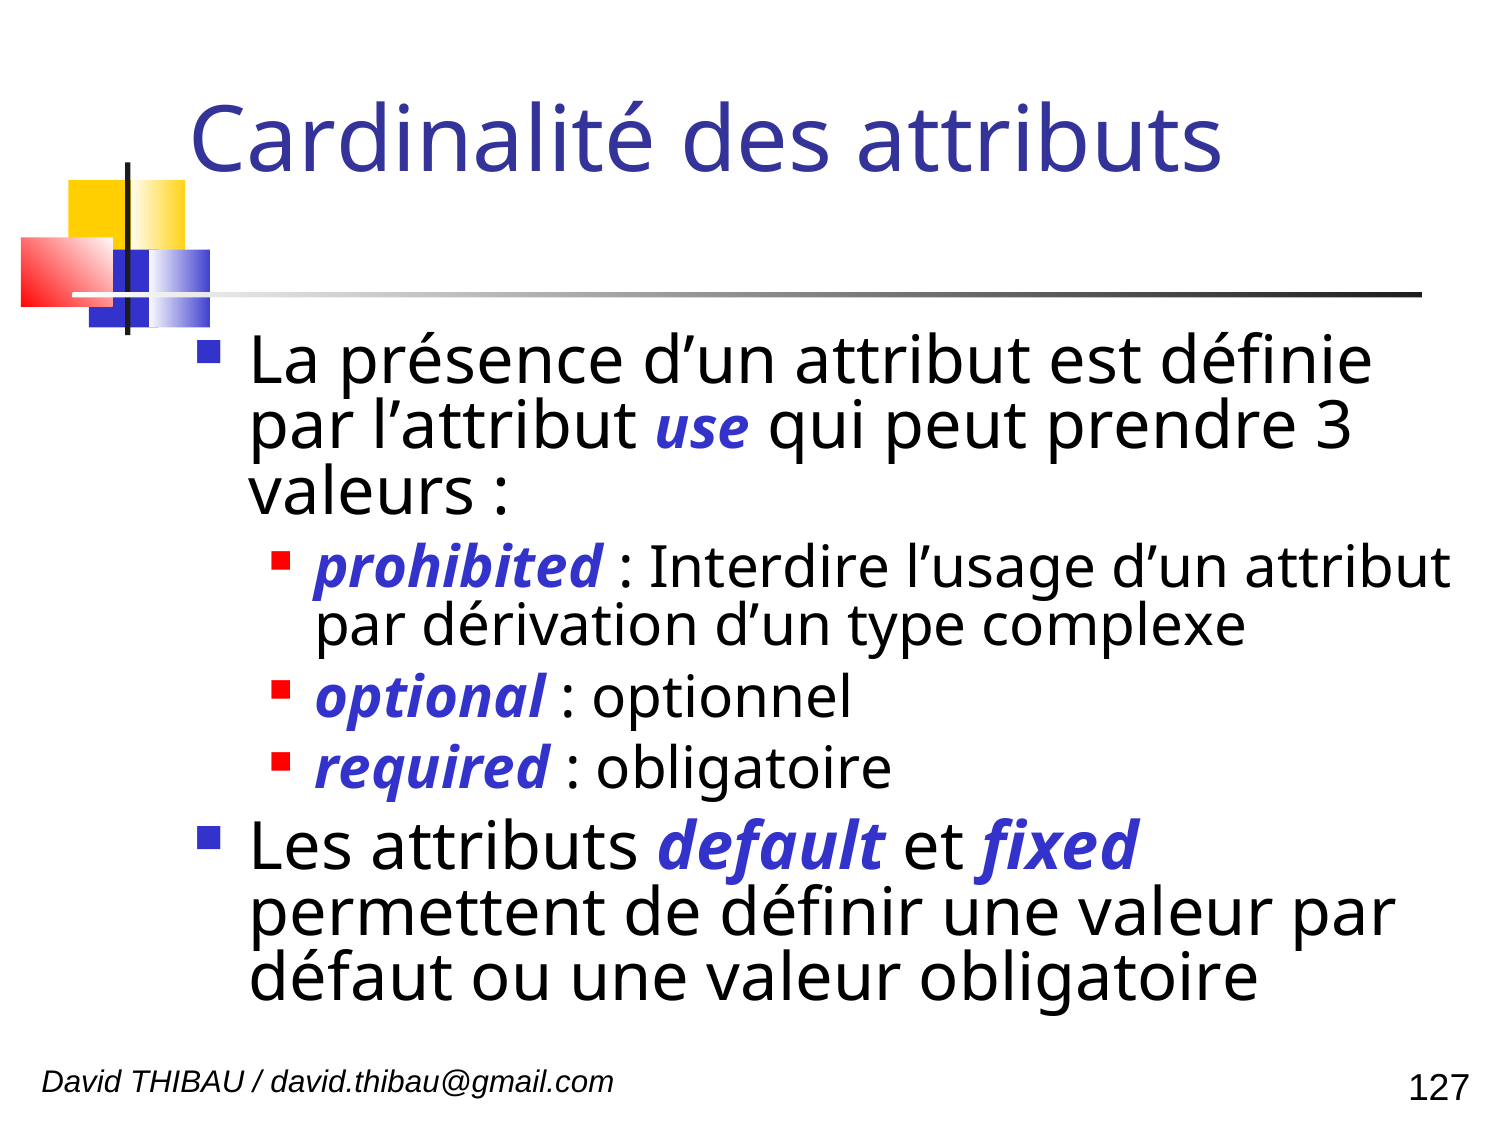

# Cardinalité des attributs
La présence d’un attribut est définie par l’attribut use qui peut prendre 3 valeurs :
prohibited : Interdire l’usage d’un attribut par dérivation d’un type complexe
optional : optionnel
required : obligatoire
Les attributs default et fixed permettent de définir une valeur par défaut ou une valeur obligatoire